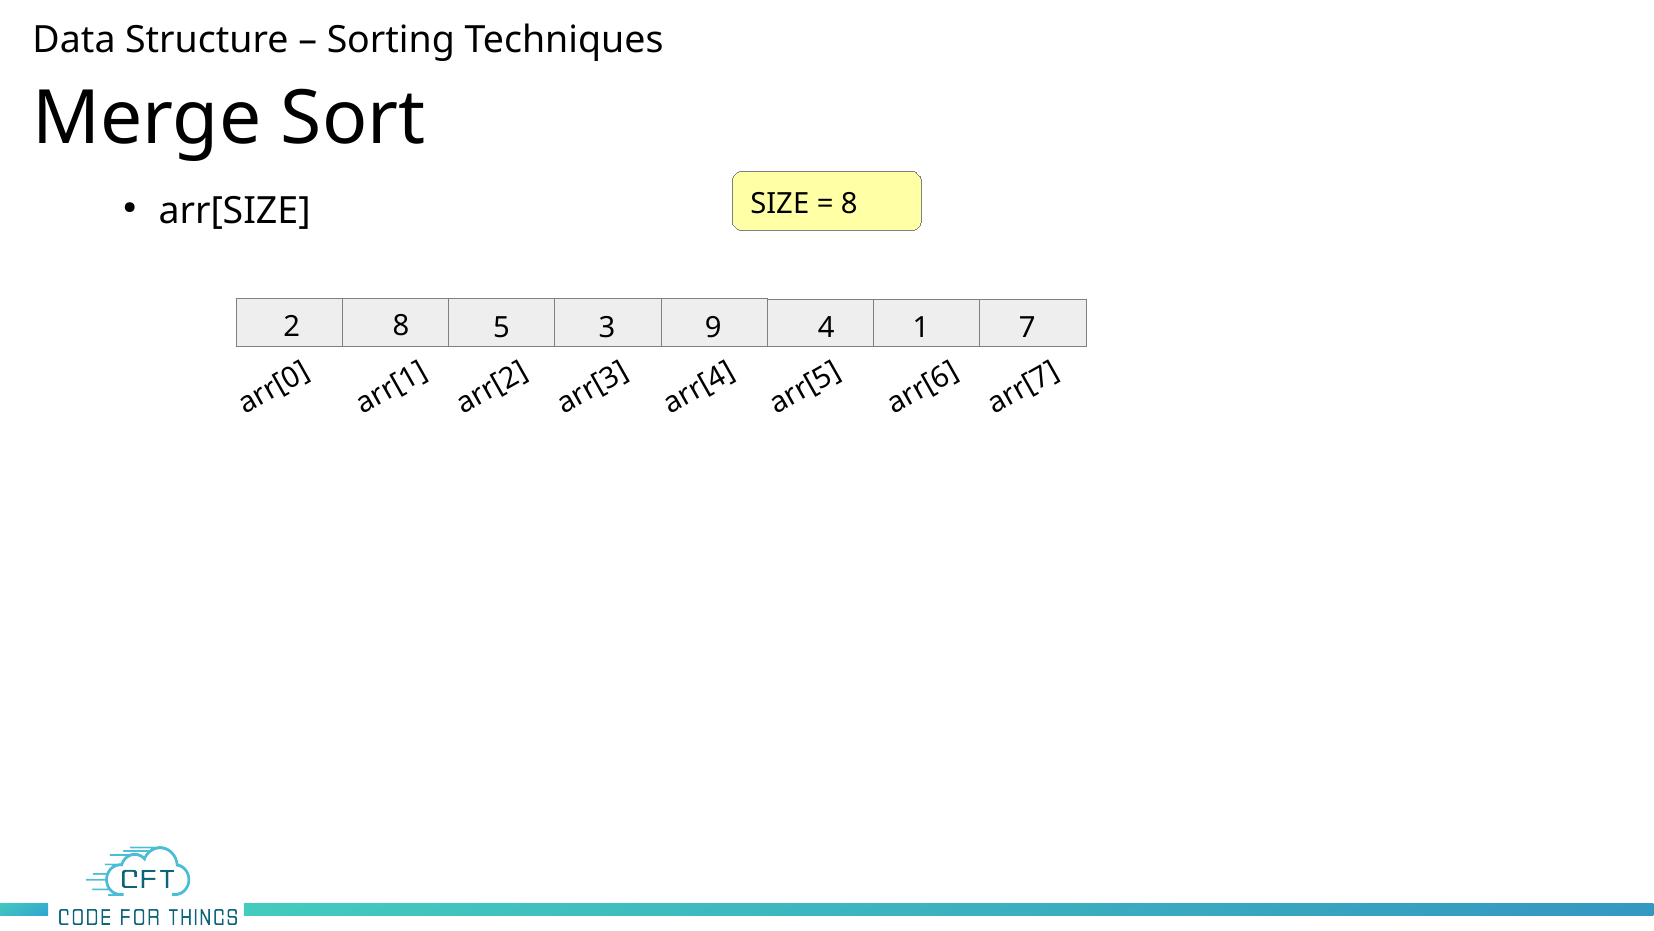

# Data Structure – Sorting Techniques Merge Sort
SIZE = 8
arr[SIZE]
8
2
arr[1]
arr[4]
arr[0]
arr[2]
arr[3]
arr[6]
arr[5]
arr[7]
5
3
9
4
1
7